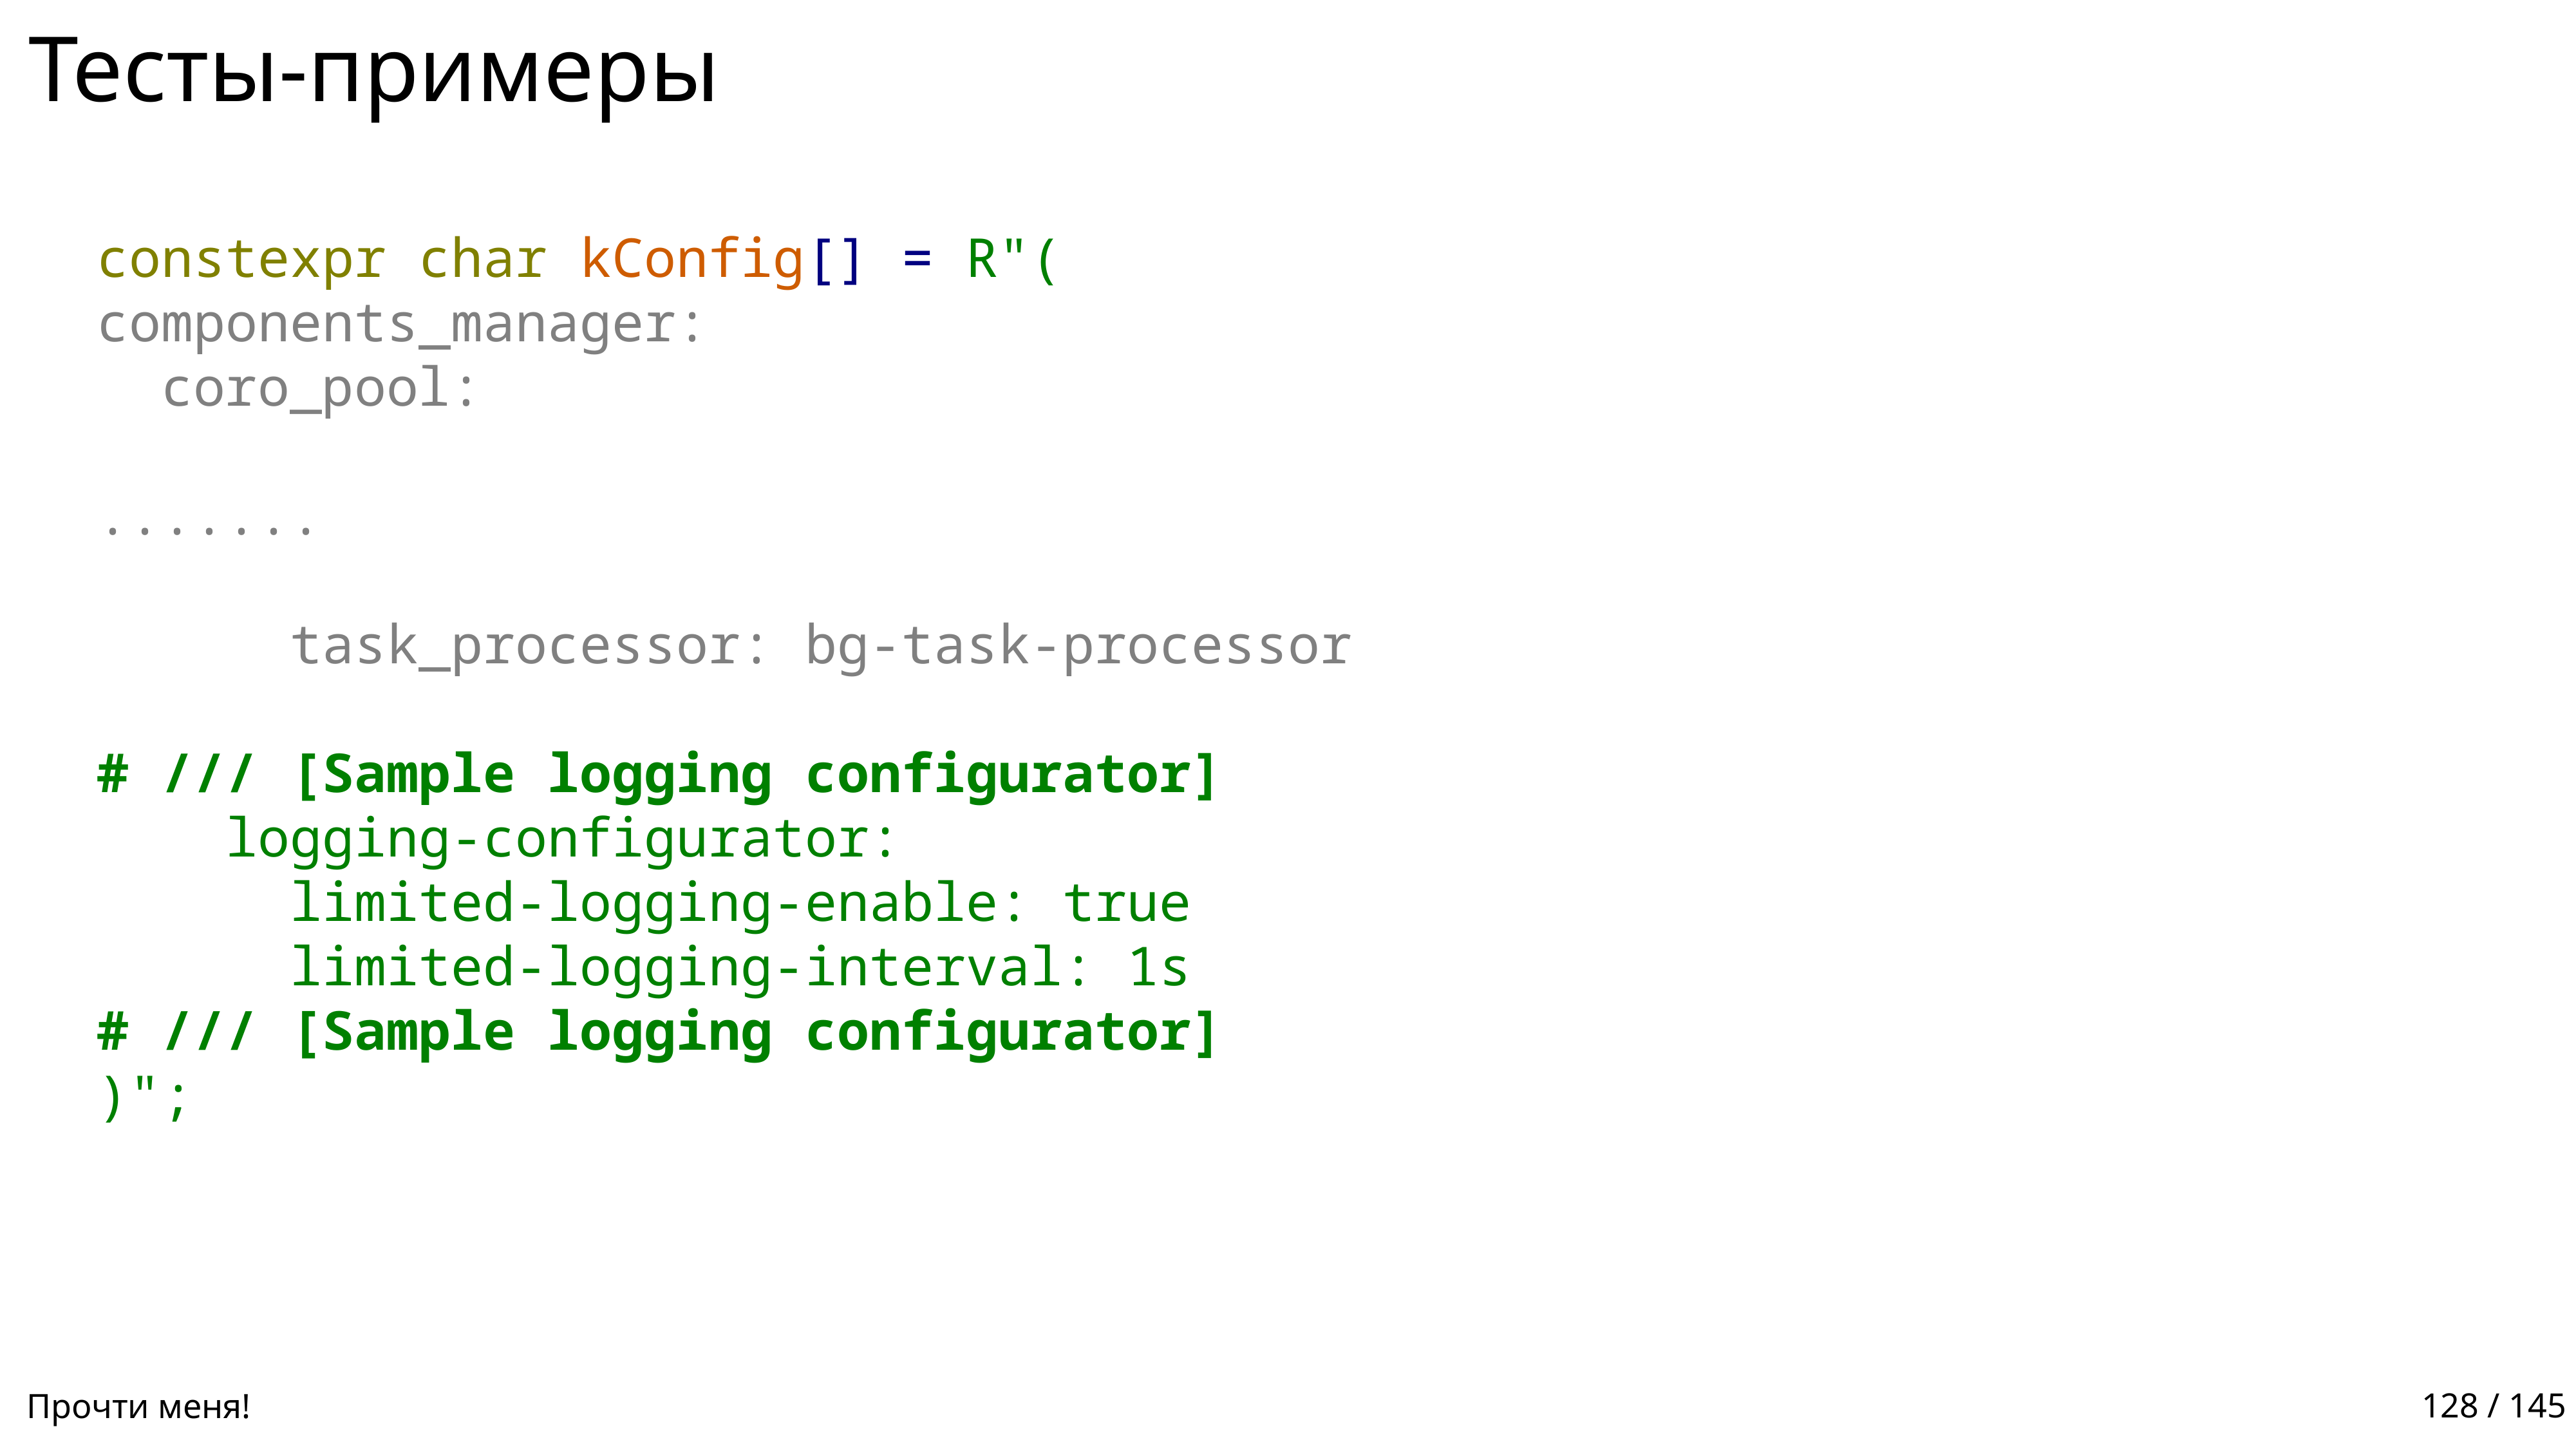

# Тесты-примеры
constexpr char kConfig[] = R"(
components_manager:
 coro_pool:
.......
 task_processor: bg-task-processor
# /// [Sample logging configurator]
 logging-configurator:
 limited-logging-enable: true
 limited-logging-interval: 1s
# /// [Sample logging configurator]
)";
Прочти меня!